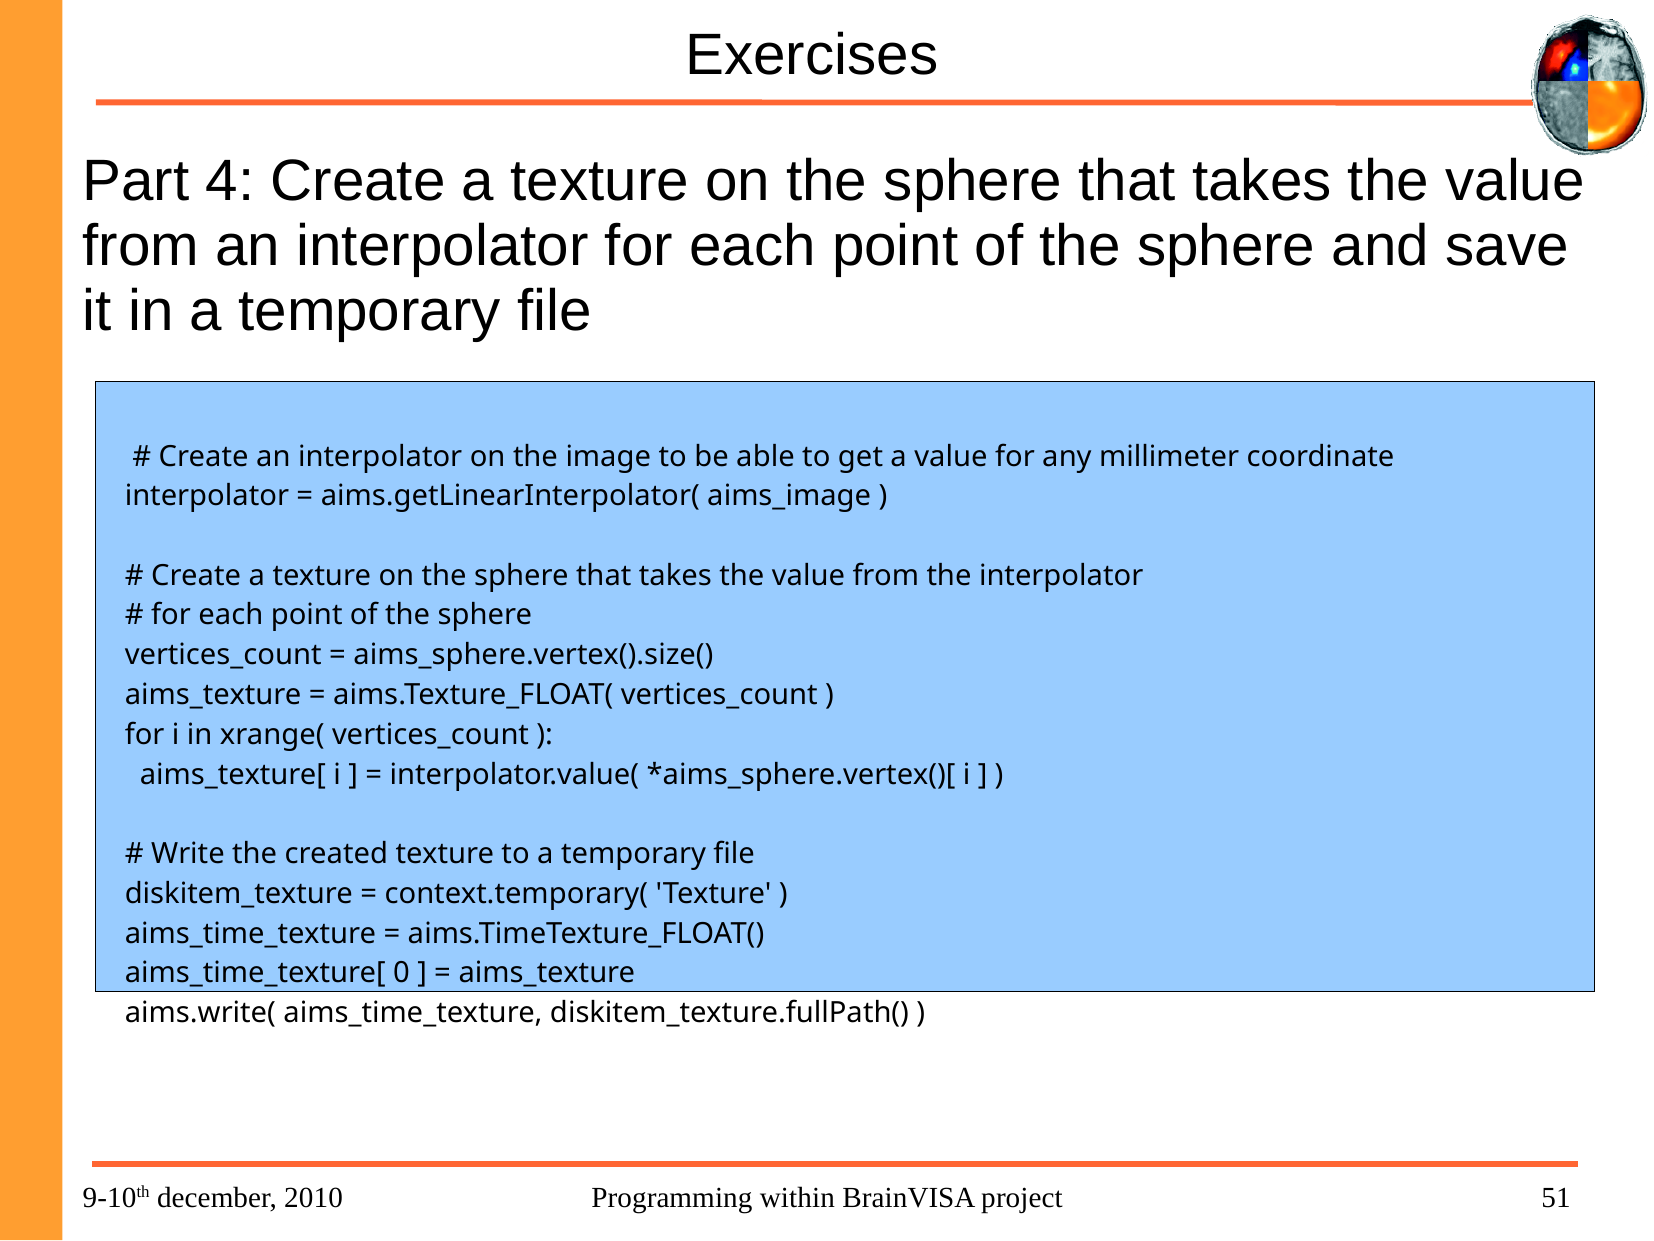

# Exercises
Part 4: Create a texture on the sphere that takes the value from an interpolator for each point of the sphere and save it in a temporary file
 # Create an interpolator on the image to be able to get a value for any millimeter coordinate
 interpolator = aims.getLinearInterpolator( aims_image )
 # Create a texture on the sphere that takes the value from the interpolator
 # for each point of the sphere
 vertices_count = aims_sphere.vertex().size()
 aims_texture = aims.Texture_FLOAT( vertices_count )
 for i in xrange( vertices_count ):
 aims_texture[ i ] = interpolator.value( *aims_sphere.vertex()[ i ] )
 # Write the created texture to a temporary file
 diskitem_texture = context.temporary( 'Texture' )
 aims_time_texture = aims.TimeTexture_FLOAT()
 aims_time_texture[ 0 ] = aims_texture
 aims.write( aims_time_texture, diskitem_texture.fullPath() )
51